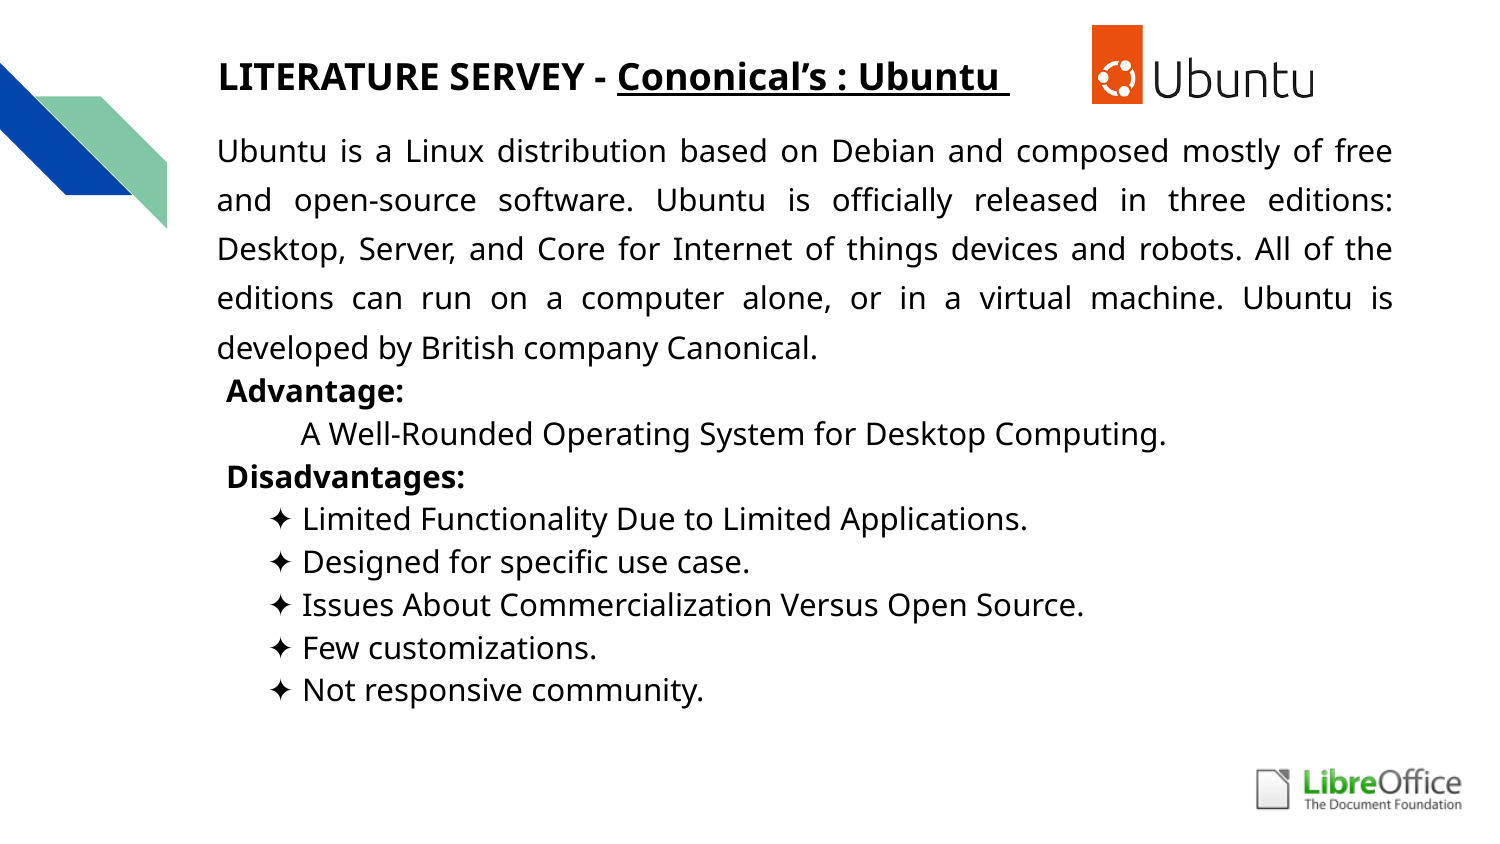

LITERATURE SERVEY - Cononical’s : Ubuntu
Ubuntu is a Linux distribution based on Debian and composed mostly of free and open-source software. Ubuntu is officially released in three editions: Desktop, Server, and Core for Internet of things devices and robots. All of the editions can run on a computer alone, or in a virtual machine. Ubuntu is developed by British company Canonical.
Advantage:
 A Well-Rounded Operating System for Desktop Computing.
Disadvantages:
 ✦ Limited Functionality Due to Limited Applications.
 ✦ Designed for specific use case.
 ✦ Issues About Commercialization Versus Open Source.
 ✦ Few customizations.
 ✦ Not responsive community.